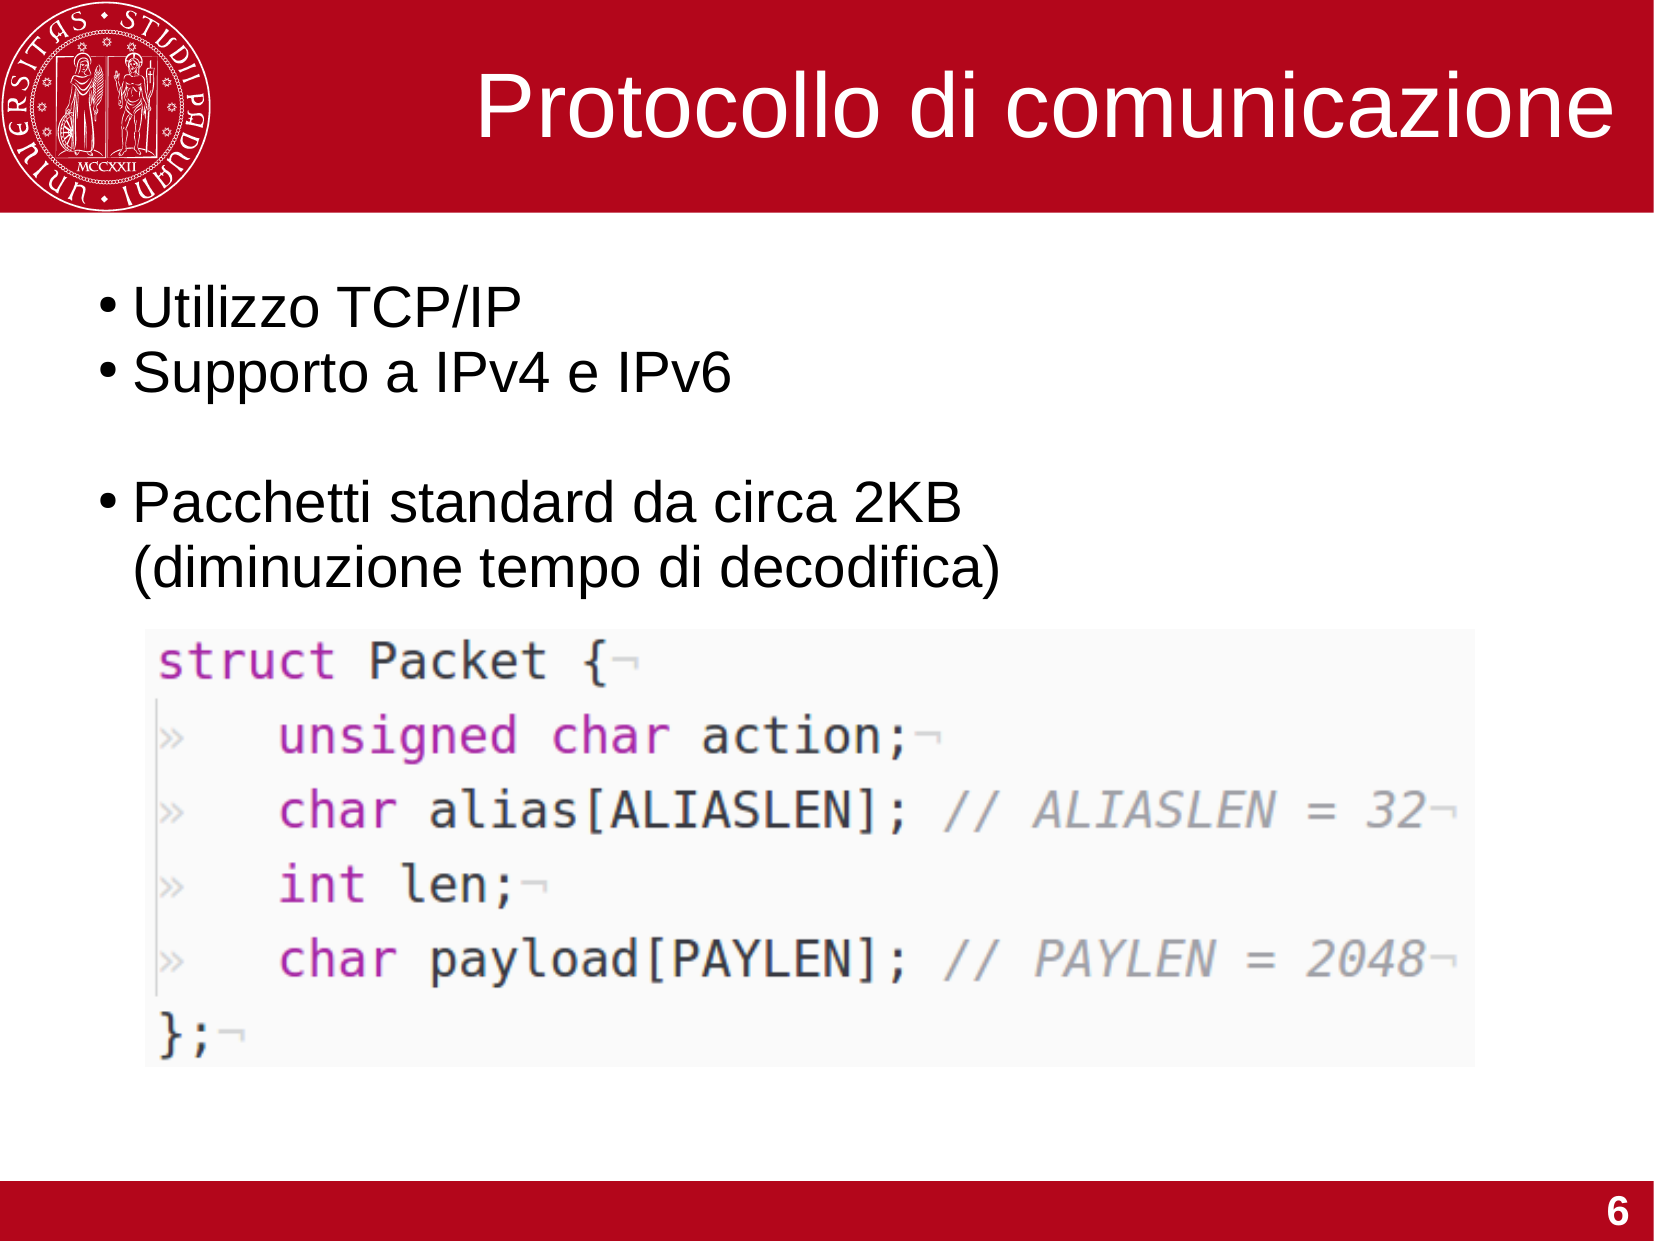

# Protocollo di comunicazione
Utilizzo TCP/IP
Supporto a IPv4 e IPv6
Pacchetti standard da circa 2KB
(diminuzione tempo di decodifica)
6